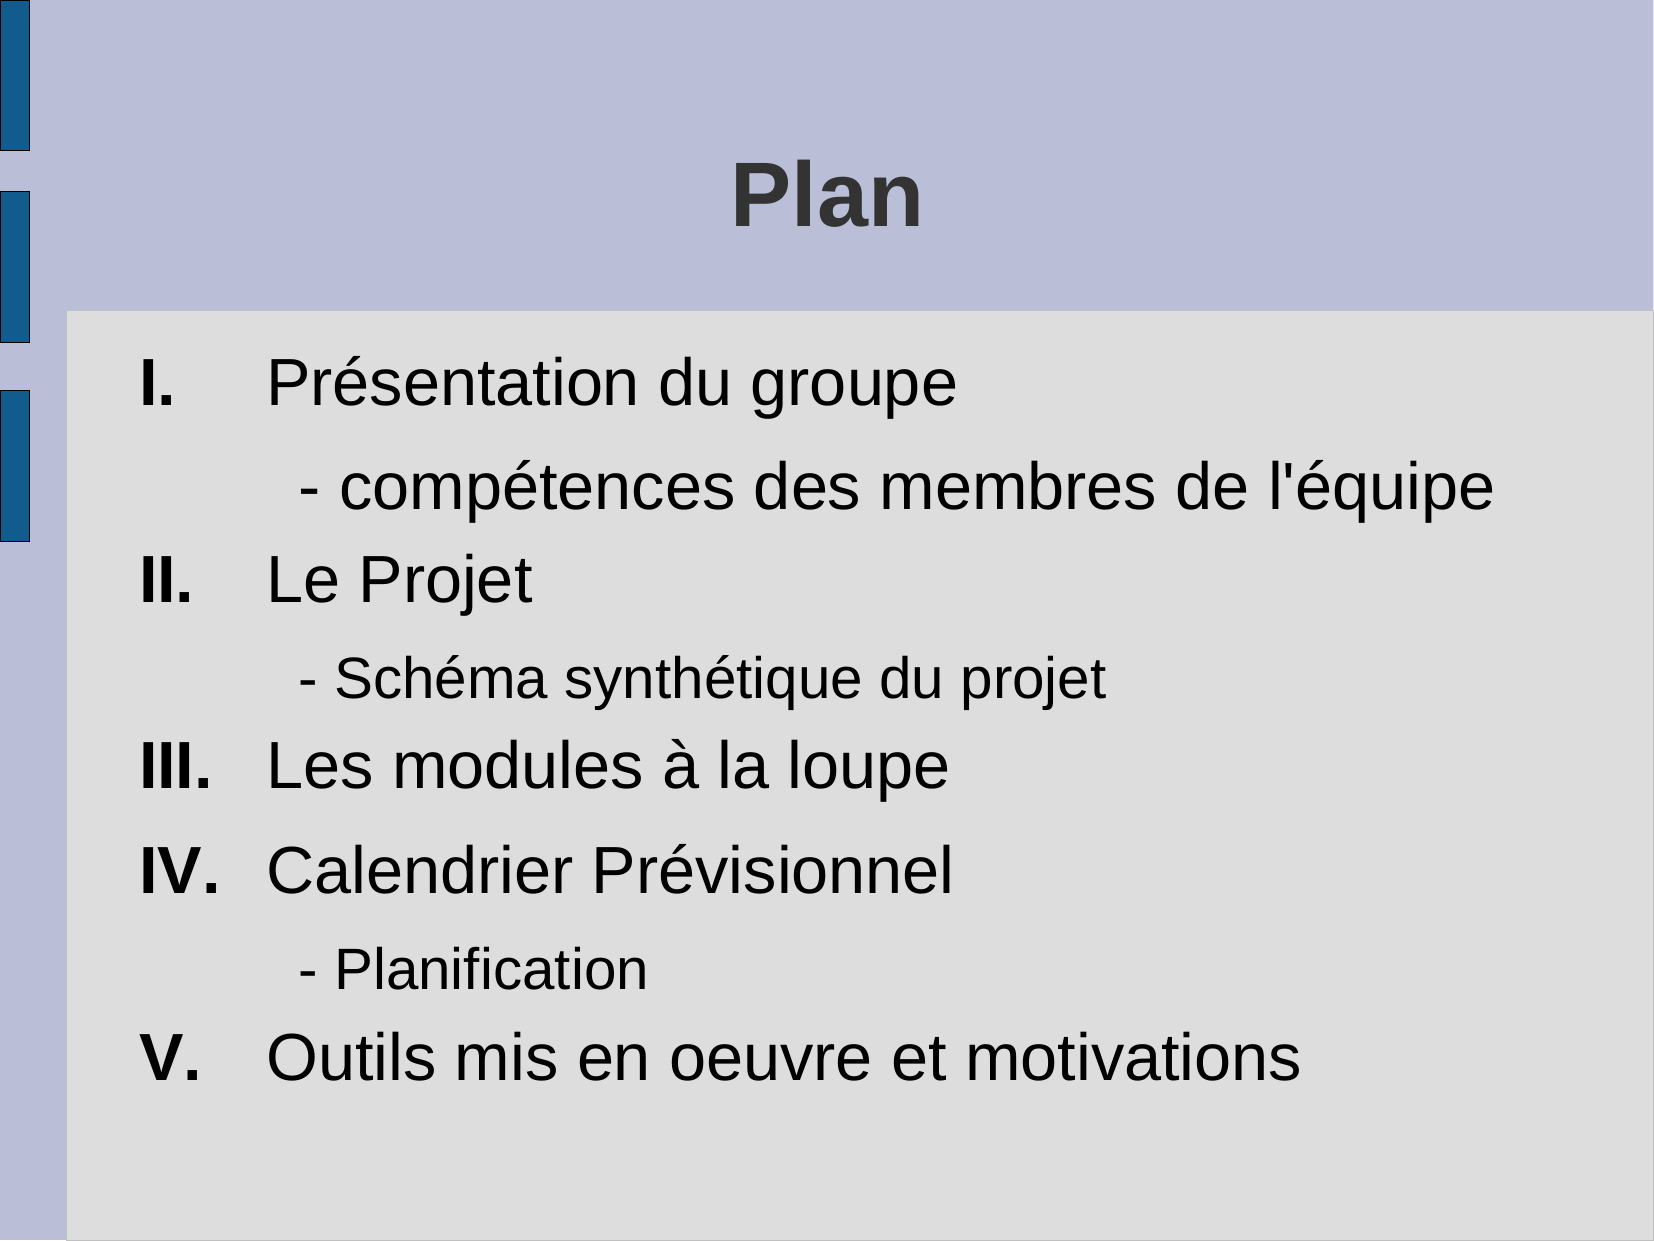

# Plan
I. 	Présentation du groupe
- compétences des membres de l'équipe
II. 	Le Projet
- Schéma synthétique du projet
III. 	Les modules à la loupe
IV. 	Calendrier Prévisionnel
- Planification
V. 	Outils mis en oeuvre et motivations